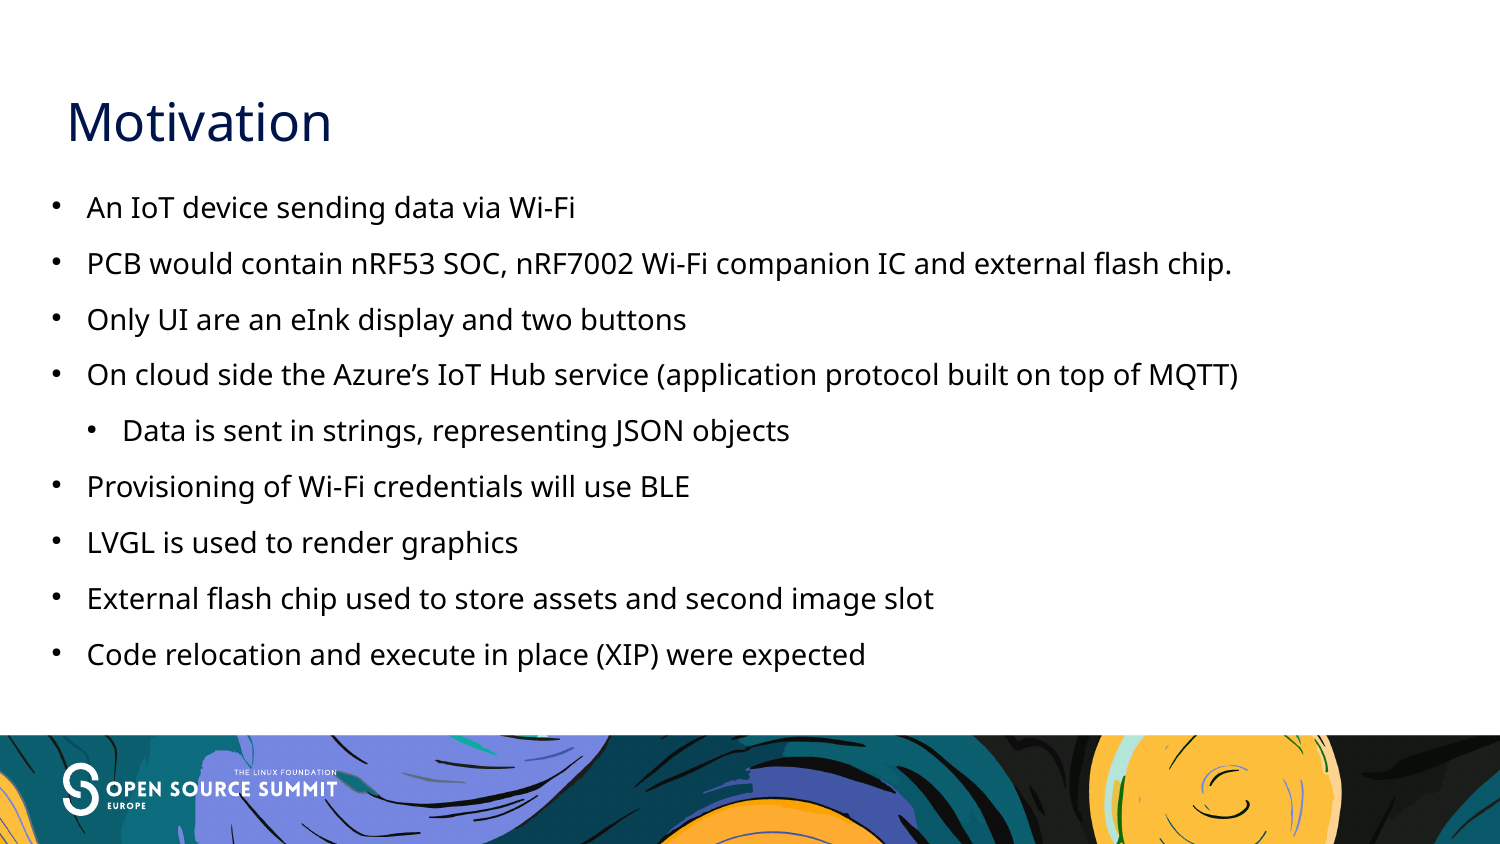

# Motivation
An IoT device sending data via Wi-Fi
PCB would contain nRF53 SOC, nRF7002 Wi-Fi companion IC and external flash chip.
Only UI are an eInk display and two buttons
On cloud side the Azure’s IoT Hub service (application protocol built on top of MQTT)
Data is sent in strings, representing JSON objects
Provisioning of Wi-Fi credentials will use BLE
LVGL is used to render graphics
External flash chip used to store assets and second image slot
Code relocation and execute in place (XIP) were expected